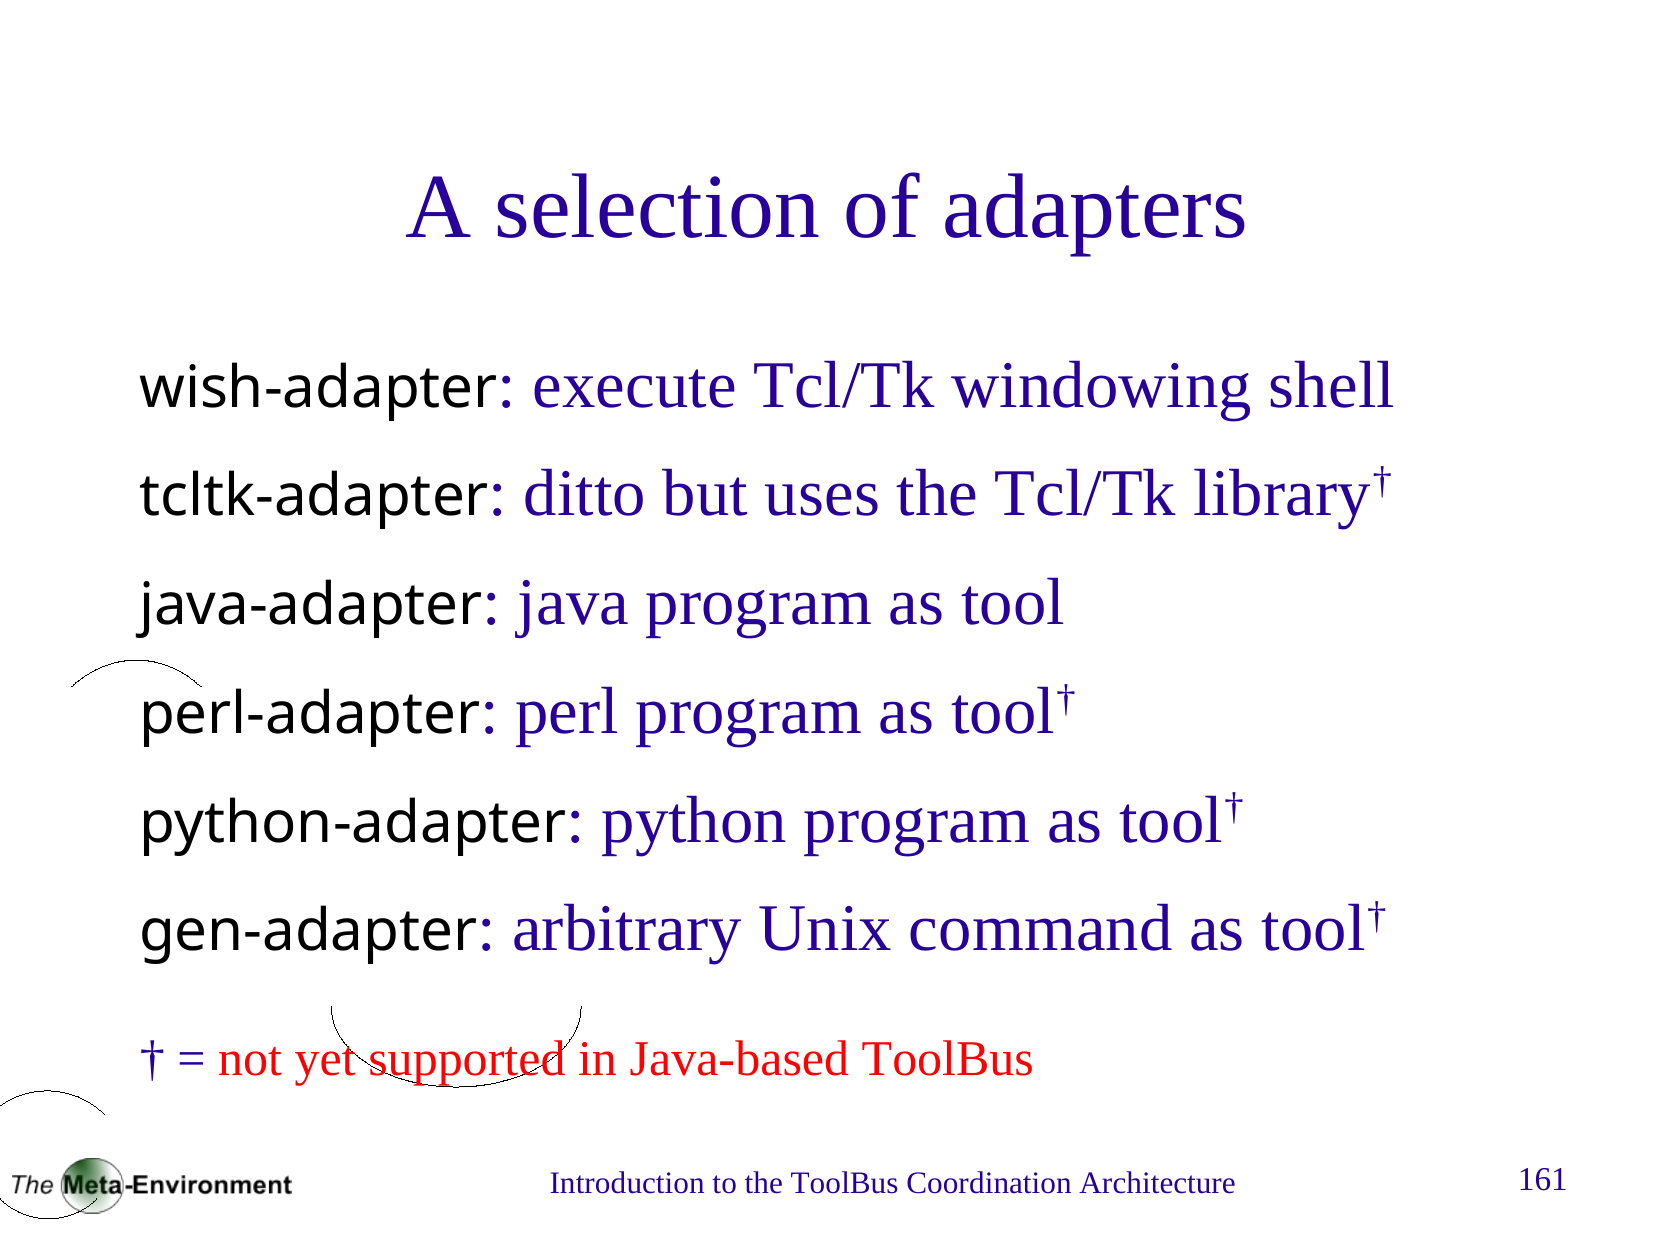

# A selection of adapters
wish-adapter: execute Tcl/Tk windowing shell
tcltk-adapter: ditto but uses the Tcl/Tk library†
java-adapter: java program as tool
perl-adapter: perl program as tool†
python-adapter: python program as tool†
gen-adapter: arbitrary Unix command as tool†
† = not yet supported in Java-based ToolBus